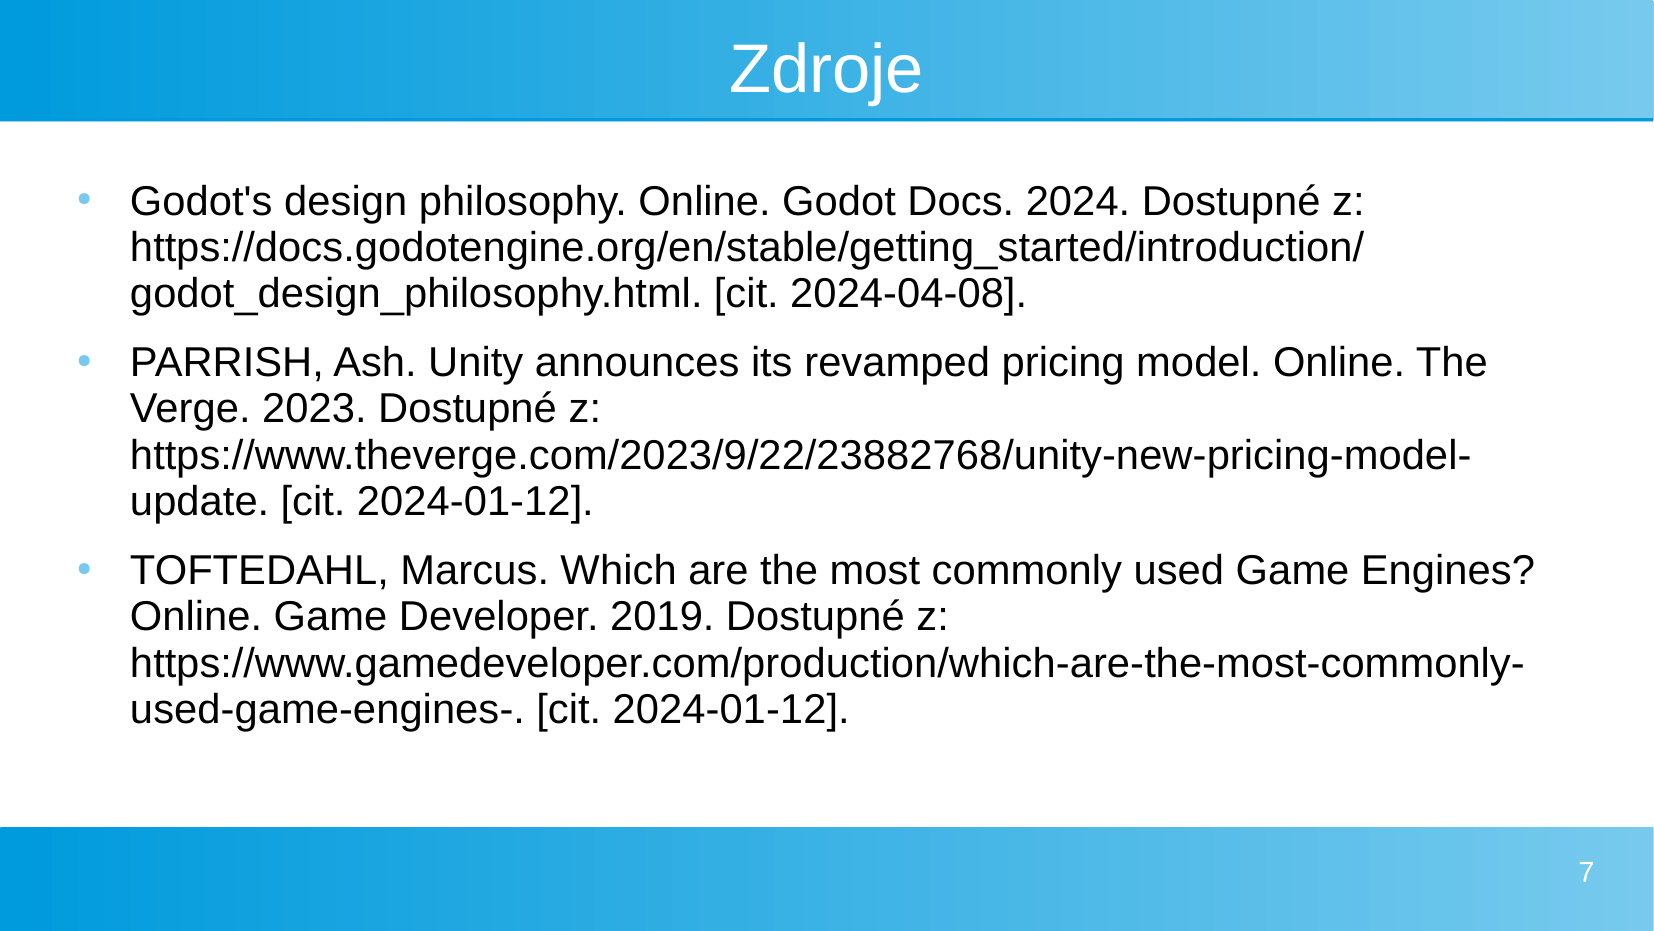

# Zdroje
Godot's design philosophy. Online. Godot Docs. 2024. Dostupné z: https://docs.godotengine.org/en/stable/getting_started/introduction/godot_design_philosophy.html. [cit. 2024-04-08].
PARRISH, Ash. Unity announces its revamped pricing model. Online. The Verge. 2023. Dostupné z: https://www.theverge.com/2023/9/22/23882768/unity-new-pricing-model-update. [cit. 2024-01-12].
TOFTEDAHL, Marcus. Which are the most commonly used Game Engines? Online. Game Developer. 2019. Dostupné z: https://www.gamedeveloper.com/production/which-are-the-most-commonly-used-game-engines-. [cit. 2024-01-12].
7